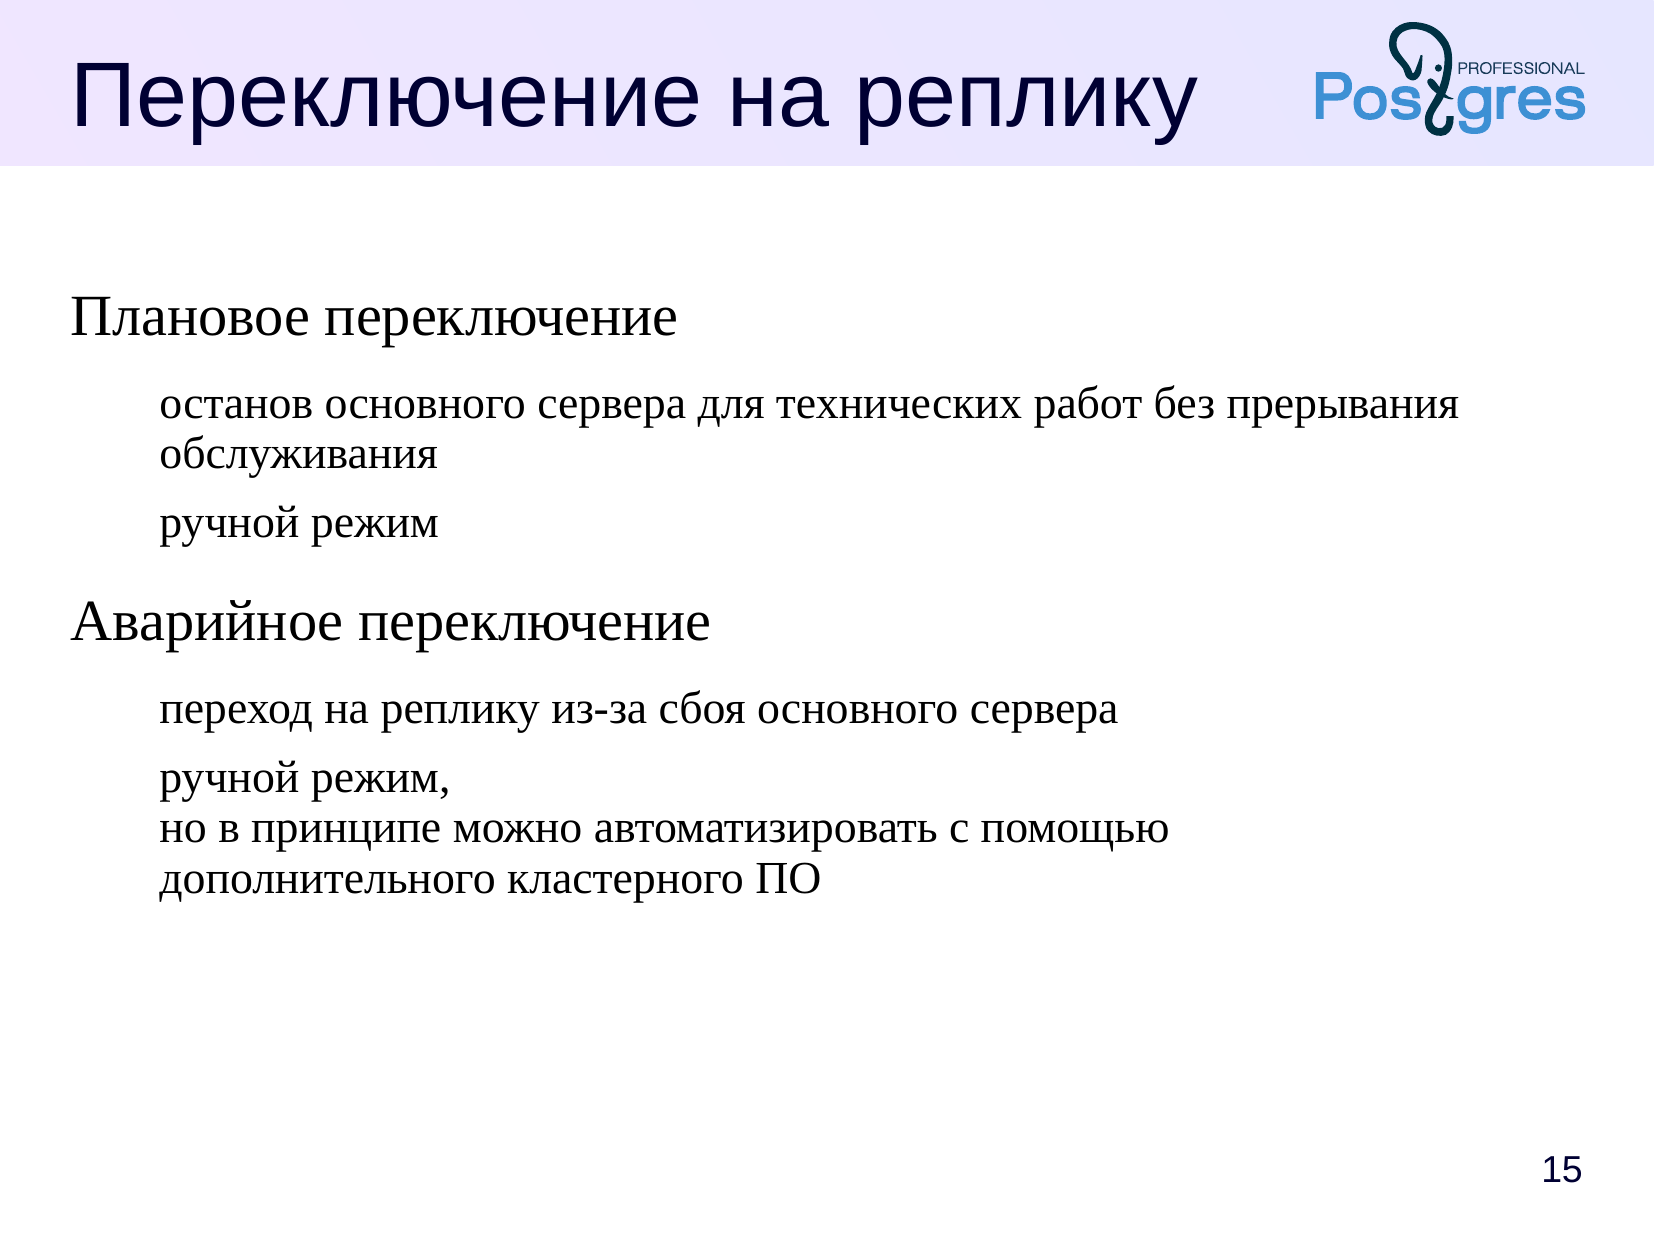

# Переключение на реплику
Плановое переключение
останов основного сервера для технических работ без прерывания обслуживания
ручной режим
Аварийное переключение
переход на реплику из-за сбоя основного сервера
ручной режим,
но в принципе можно автоматизировать с помощью
дополнительного кластерного ПО